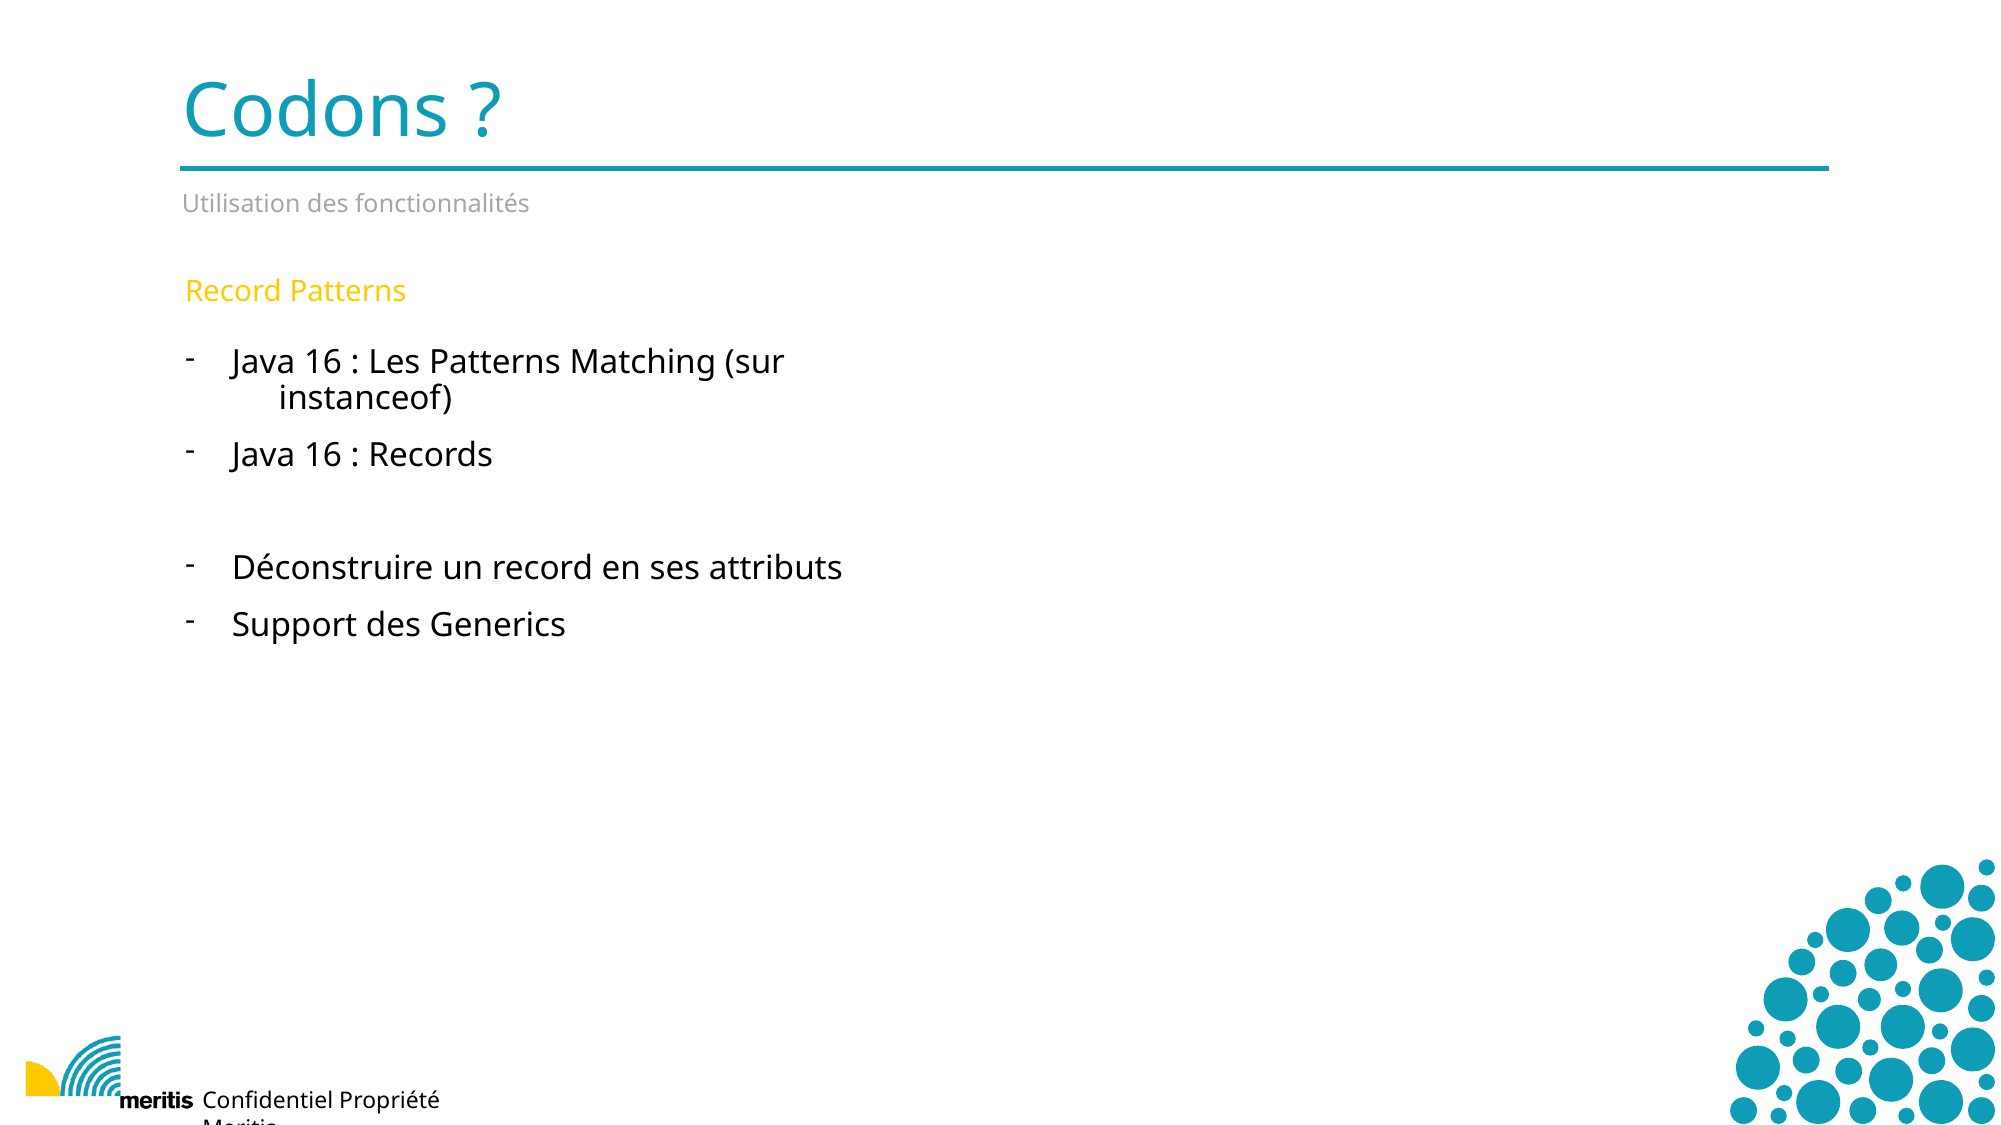

# Codons ?
Utilisation des fonctionnalités
Record Patterns
Java 16 : Les Patterns Matching (sur instanceof)
Java 16 : Records
Déconstruire un record en ses attributs
Support des Generics